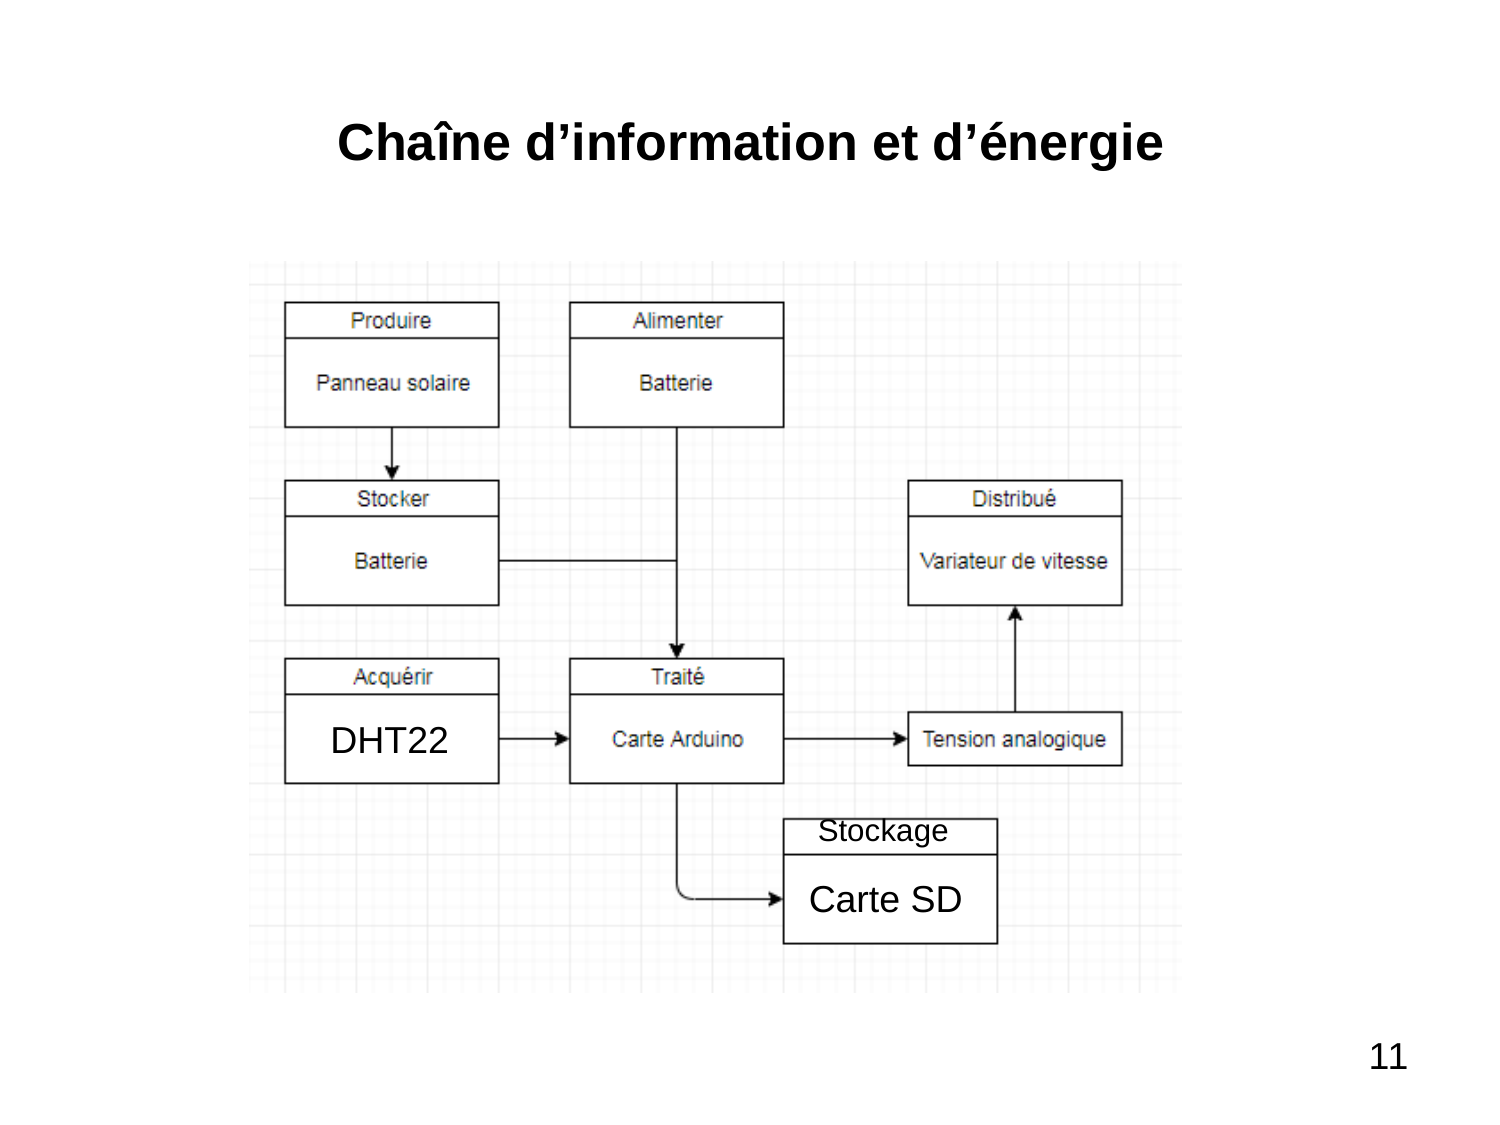

Chaîne d’information et d’énergie
DHT22
Stockage
Carte SD
11